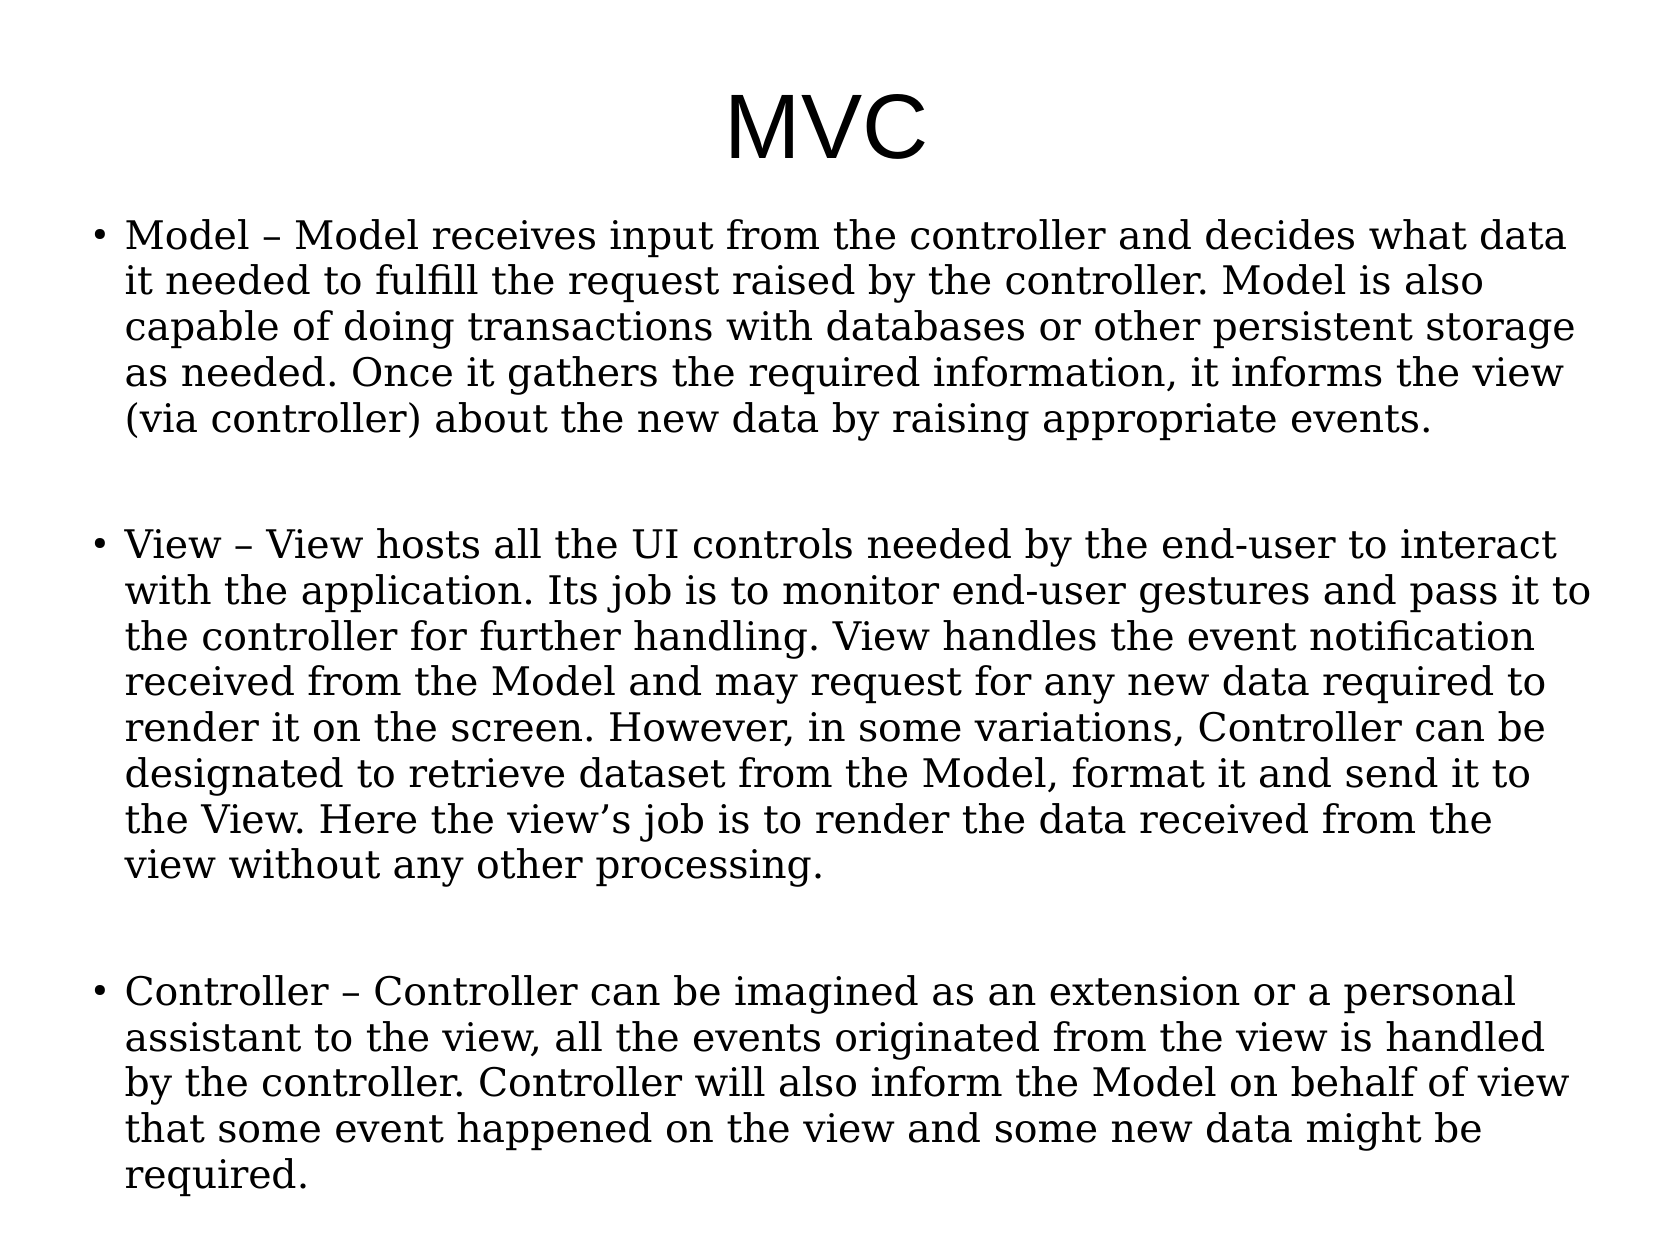

# MVC
Model – Model receives input from the controller and decides what data it needed to fulfill the request raised by the controller. Model is also capable of doing transactions with databases or other persistent storage as needed. Once it gathers the required information, it informs the view (via controller) about the new data by raising appropriate events.
View – View hosts all the UI controls needed by the end-user to interact with the application. Its job is to monitor end-user gestures and pass it to the controller for further handling. View handles the event notification received from the Model and may request for any new data required to render it on the screen. However, in some variations, Controller can be designated to retrieve dataset from the Model, format it and send it to the View. Here the view’s job is to render the data received from the view without any other processing.
Controller – Controller can be imagined as an extension or a personal assistant to the view, all the events originated from the view is handled by the controller. Controller will also inform the Model on behalf of view that some event happened on the view and some new data might be required.